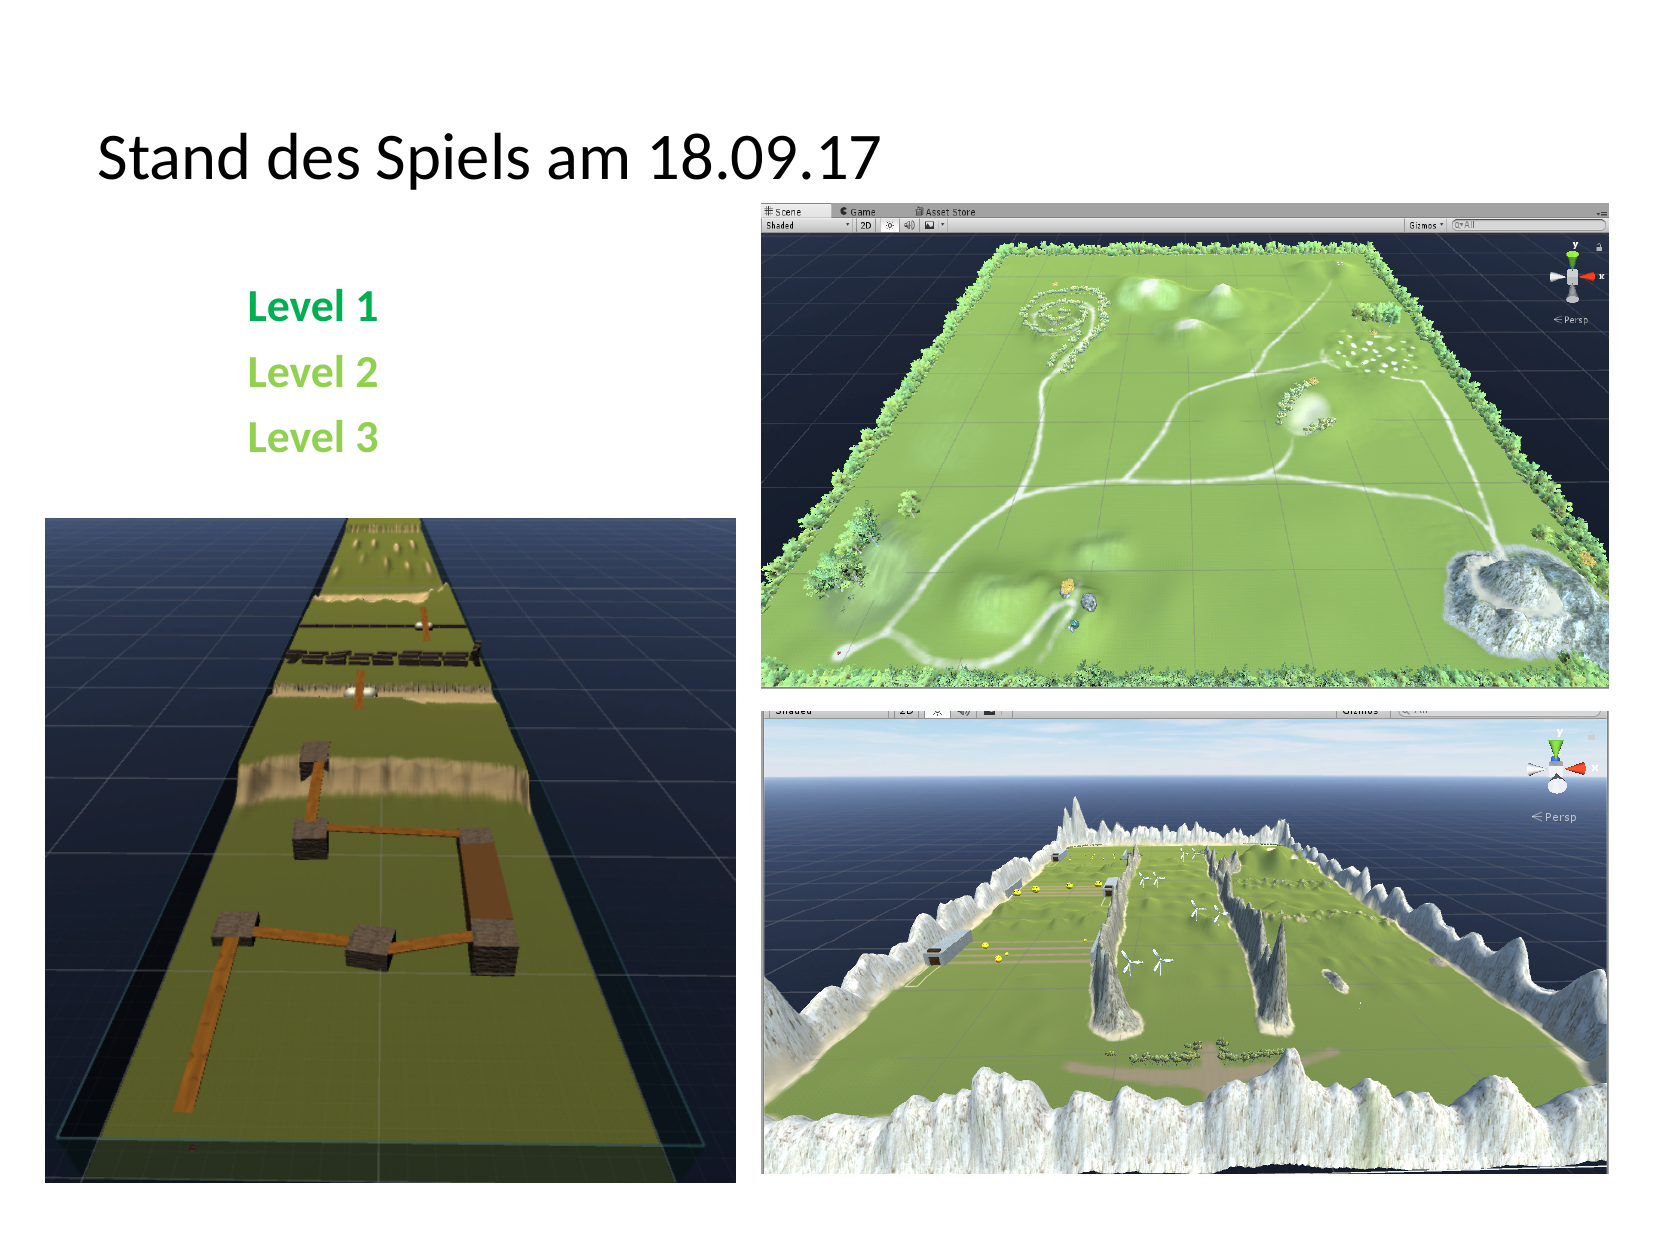

# Stand des Spiels am 18.09.17
Level 1
Level 2
Level 3